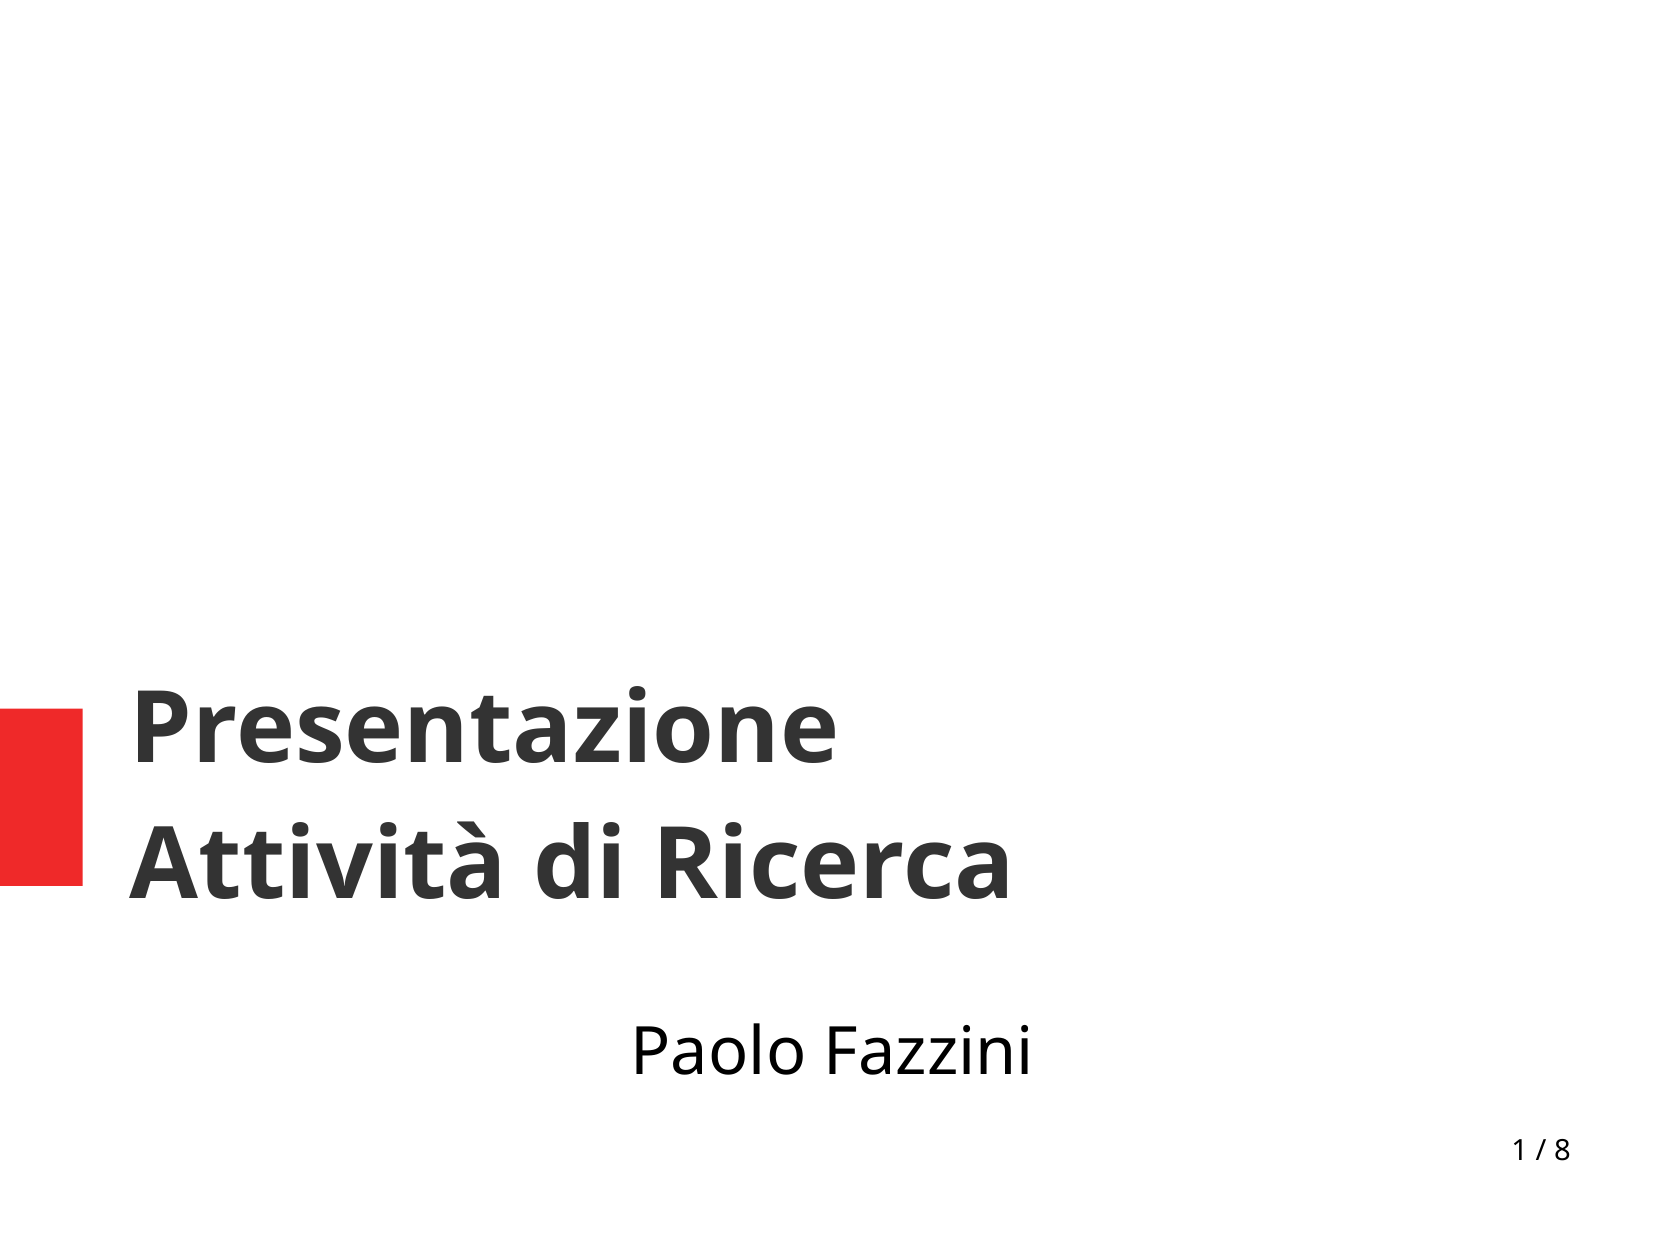

# Presentazione Attività di Ricerca
Paolo Fazzini
1